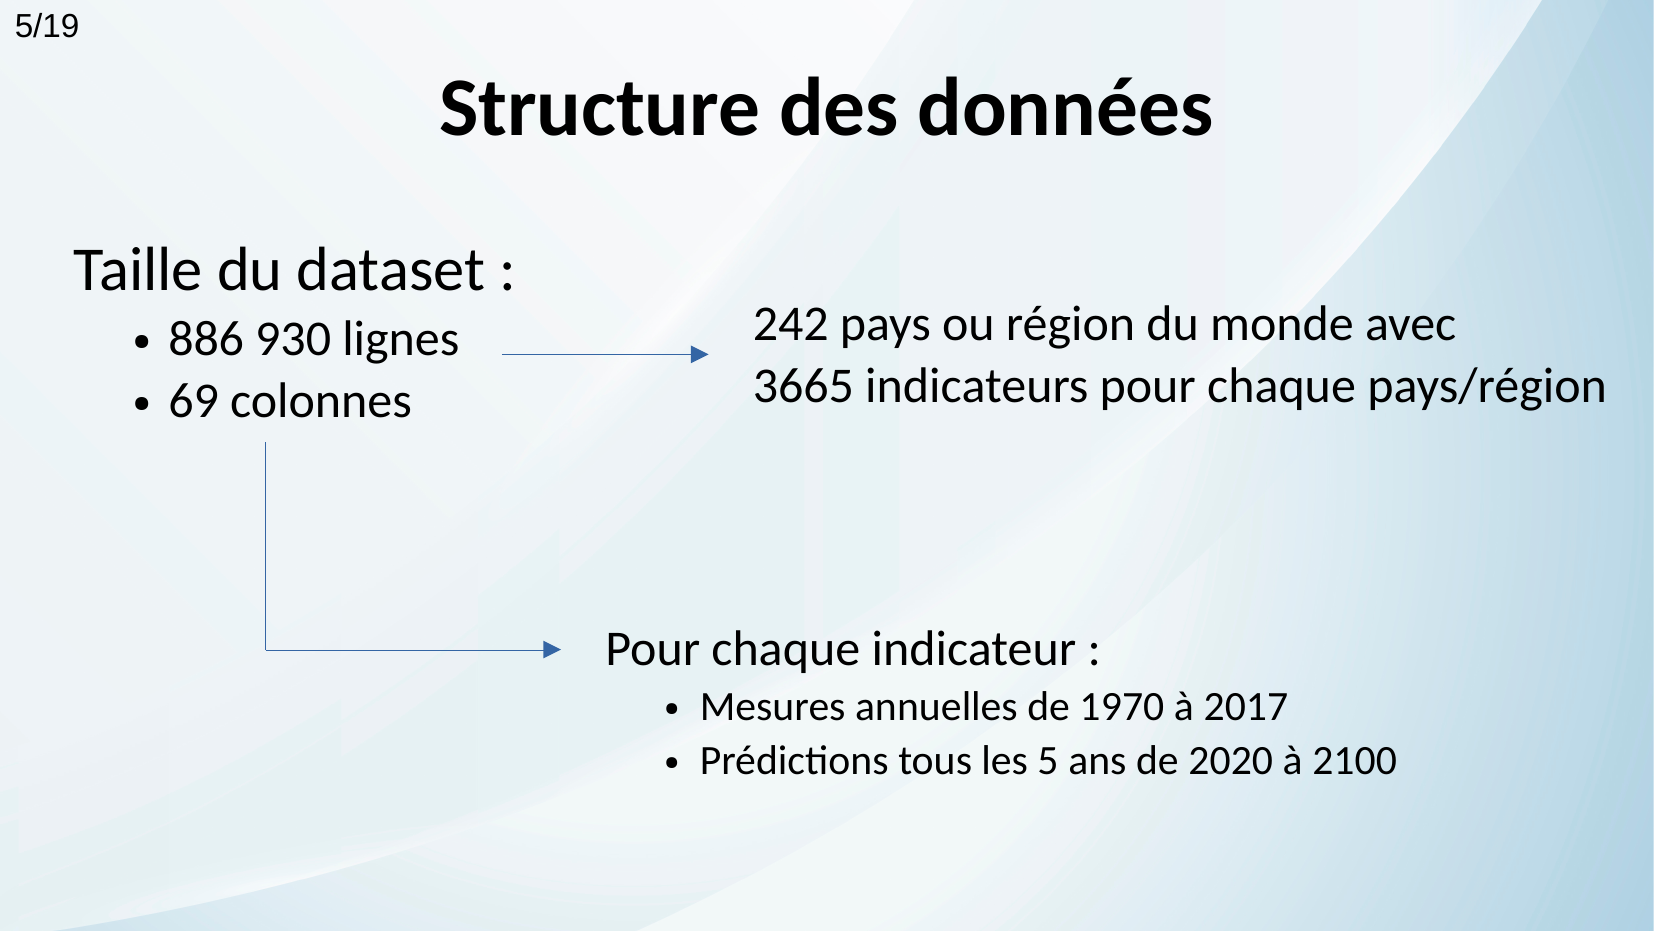

5/19
# Structure des données
Taille du dataset :
886 930 lignes
69 colonnes
242 pays ou région du monde avec
3665 indicateurs pour chaque pays/région
Pour chaque indicateur :
Mesures annuelles de 1970 à 2017
Prédictions tous les 5 ans de 2020 à 2100